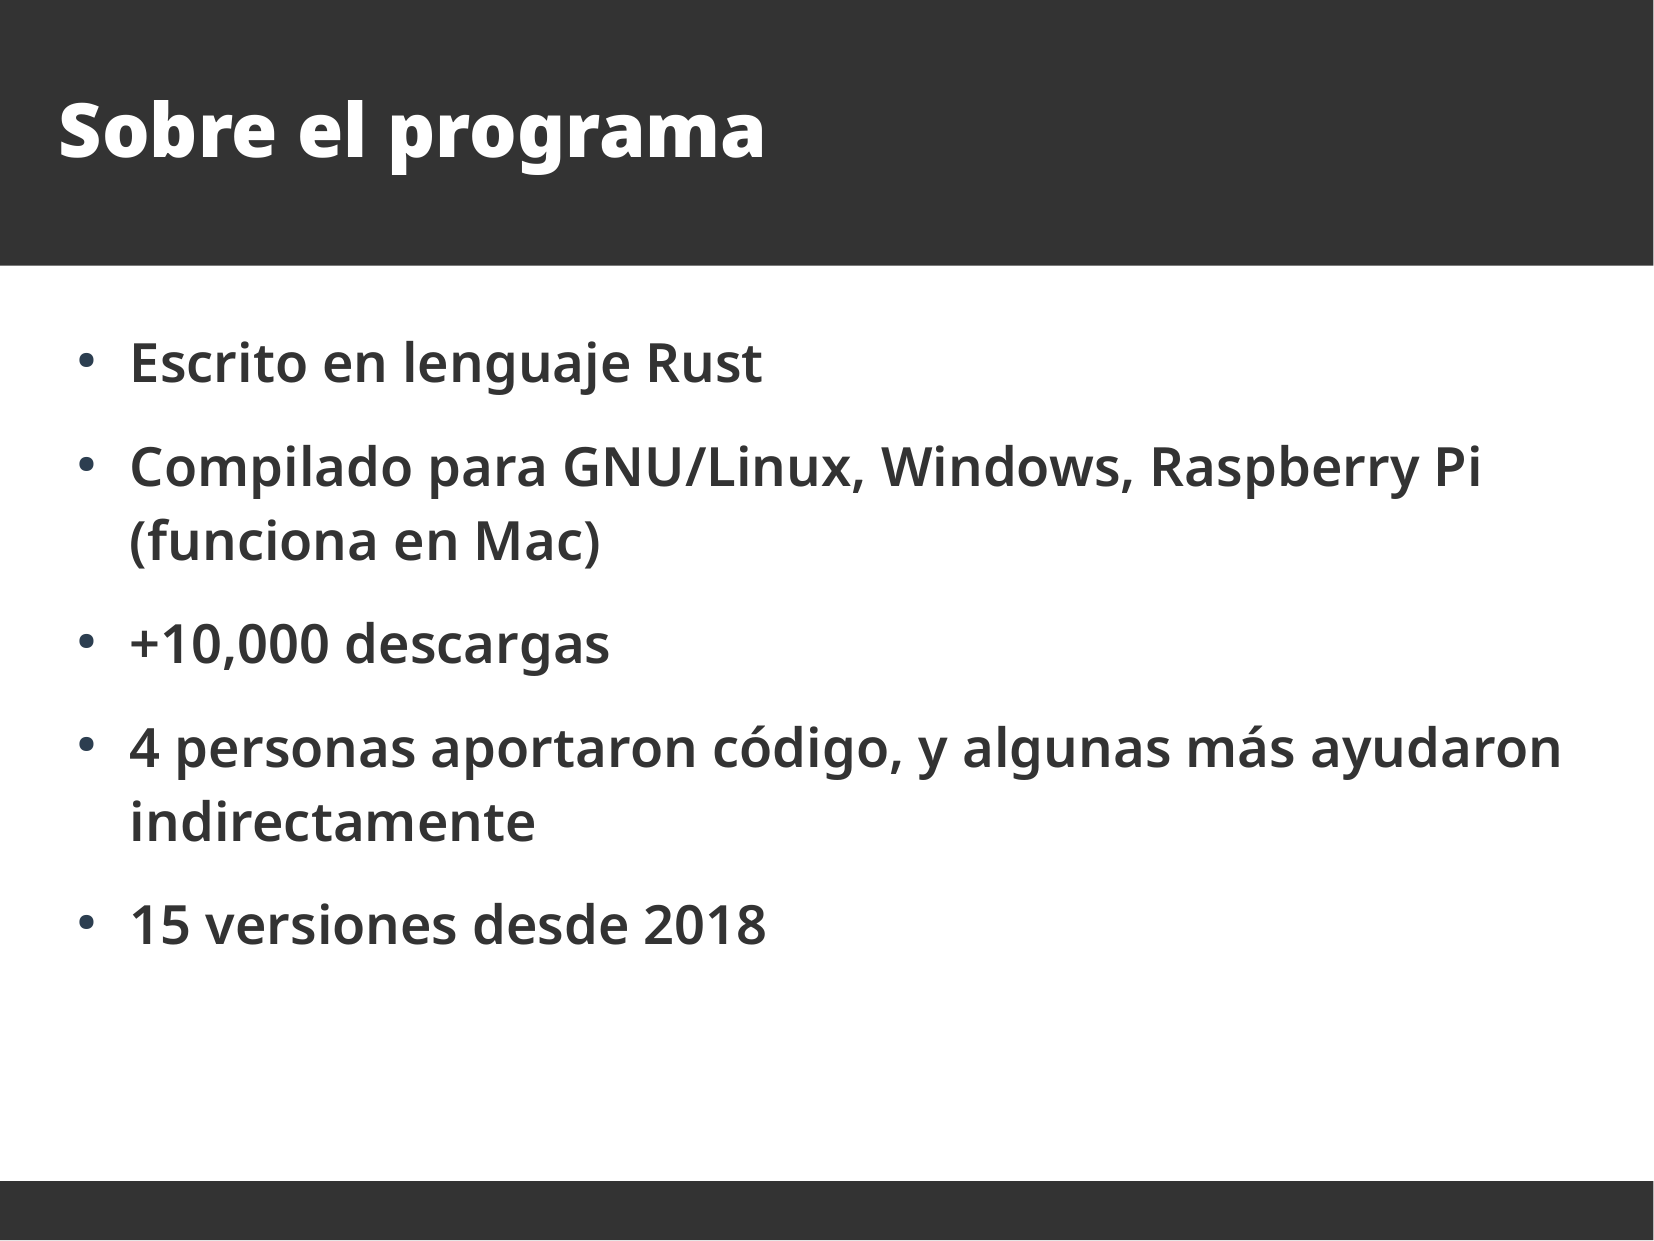

# Sobre el programa
Escrito en lenguaje Rust
Compilado para GNU/Linux, Windows, Raspberry Pi (funciona en Mac)
+10,000 descargas
4 personas aportaron código, y algunas más ayudaron indirectamente
15 versiones desde 2018